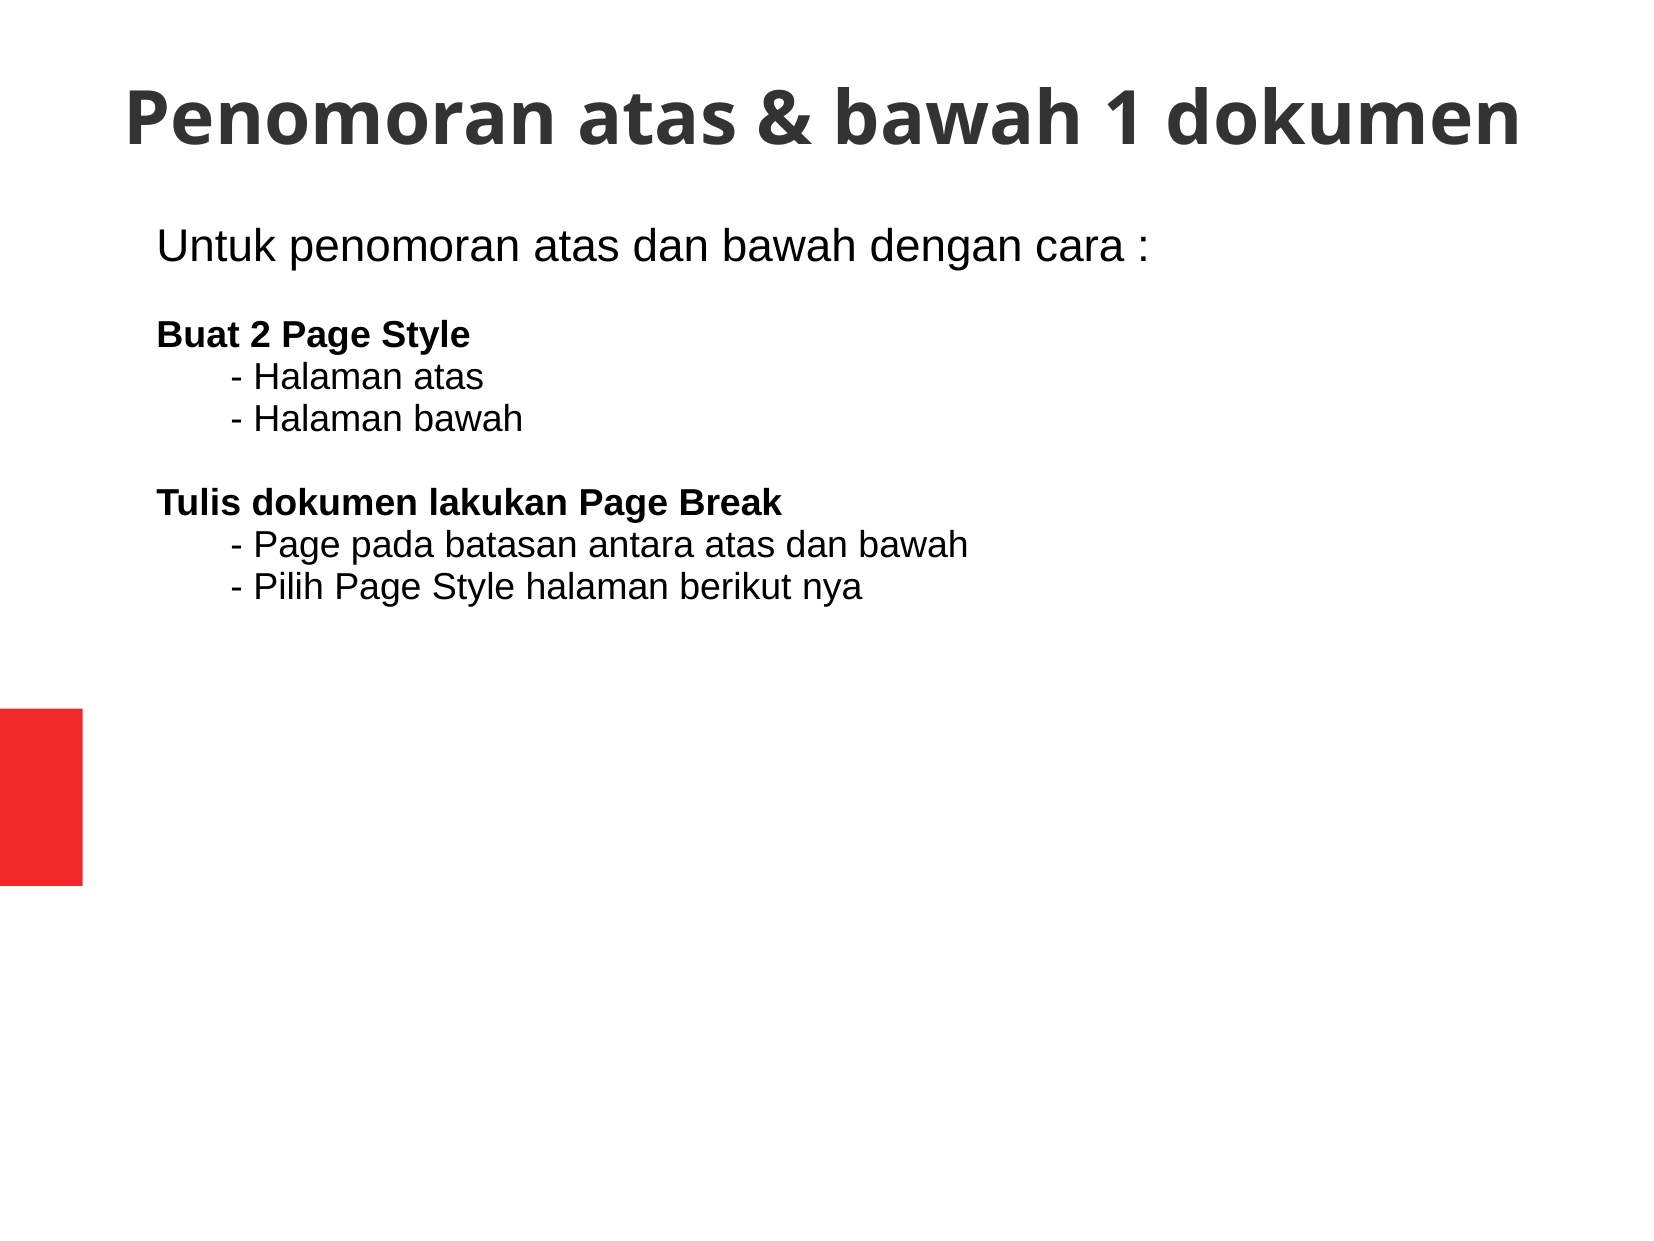

# Penomoran atas & bawah 1 dokumen
Untuk penomoran atas dan bawah dengan cara :
Buat 2 Page Style
	- Halaman atas
	- Halaman bawah
Tulis dokumen lakukan Page Break
	- Page pada batasan antara atas dan bawah
	- Pilih Page Style halaman berikut nya